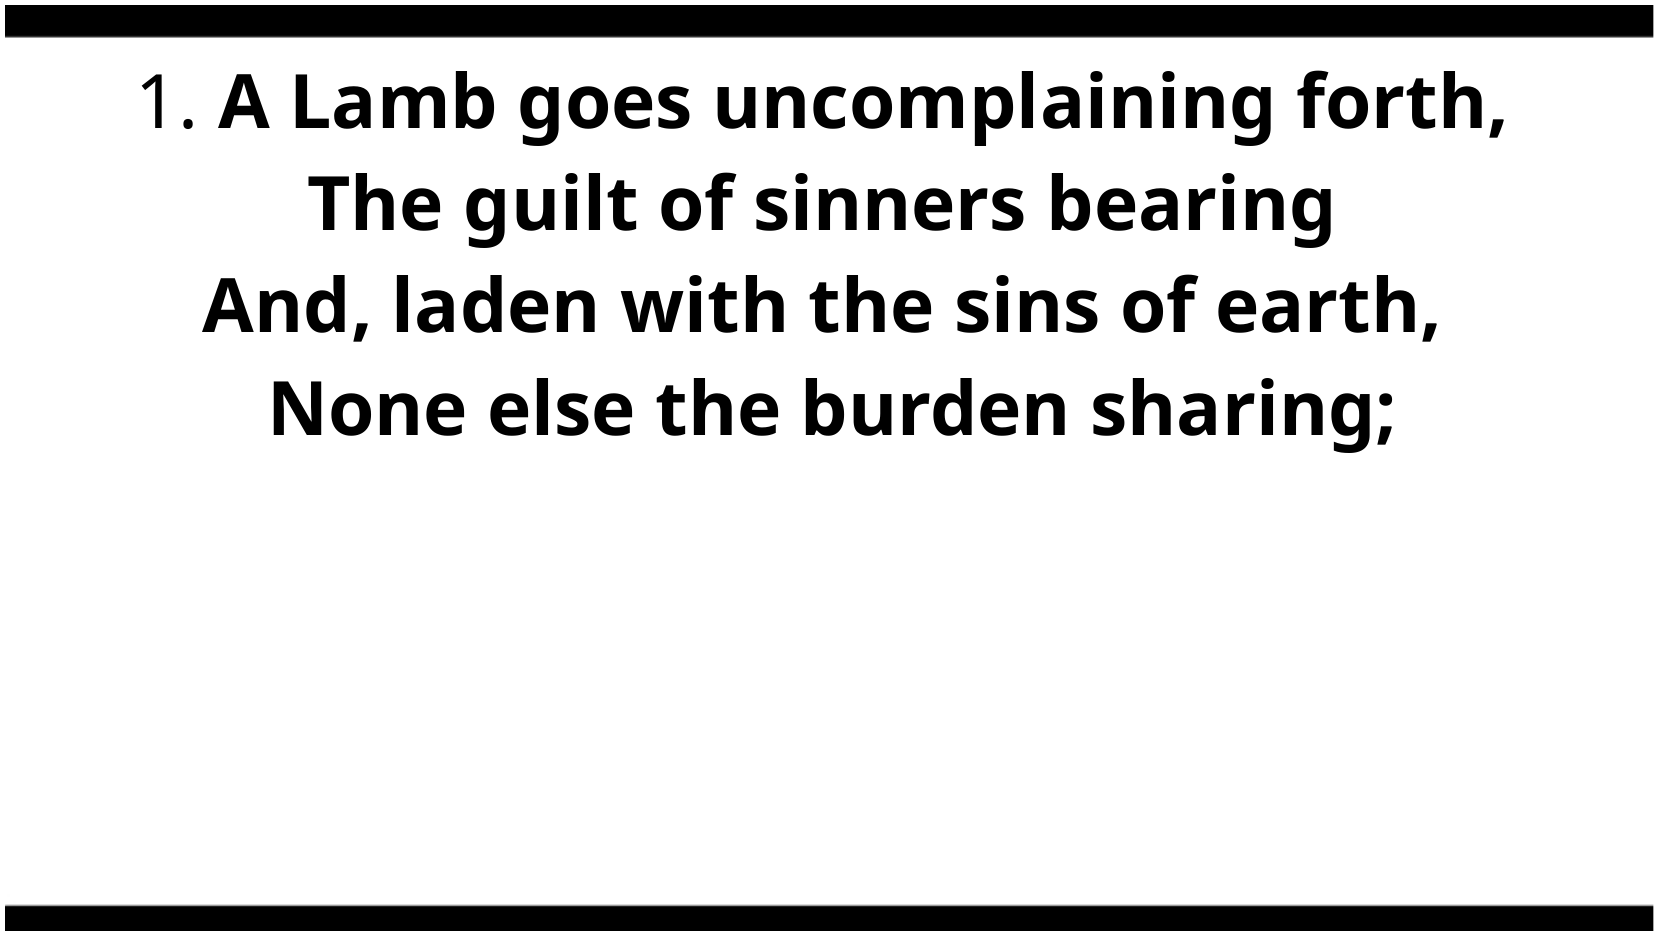

1. A Lamb goes uncomplaining forth,
The guilt of sinners bearing
And, laden with the sins of earth,
None else the burden sharing;